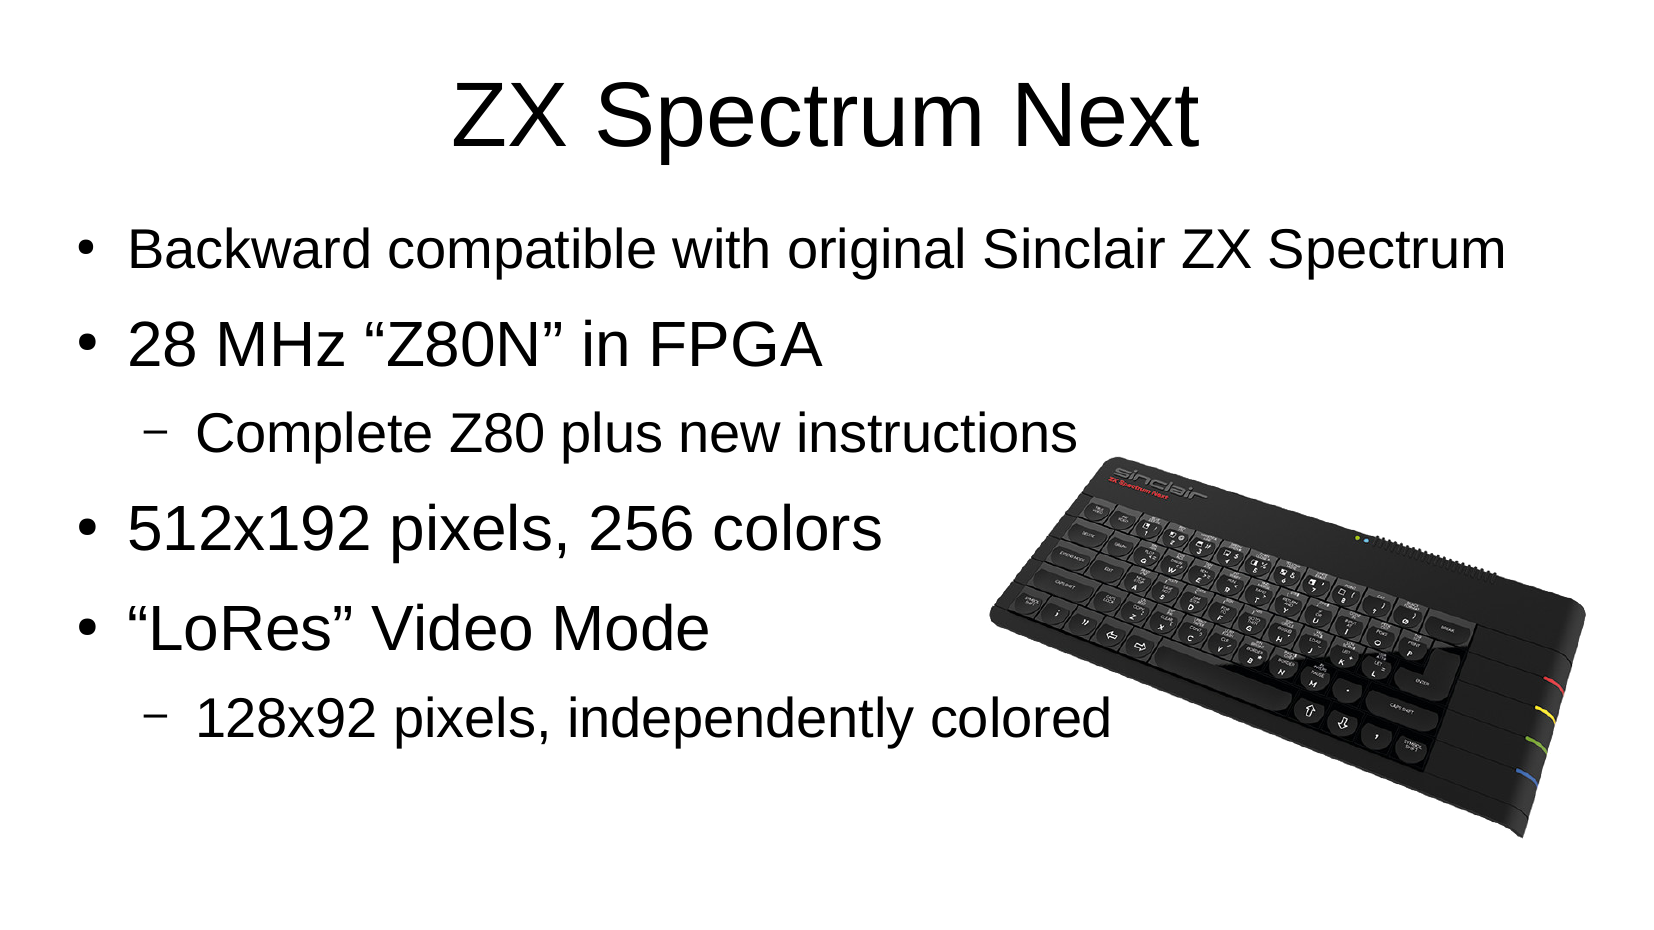

# ZX Spectrum Next
Backward compatible with original Sinclair ZX Spectrum
28 MHz “Z80N” in FPGA
Complete Z80 plus new instructions
512x192 pixels, 256 colors
“LoRes” Video Mode
128x92 pixels, independently colored